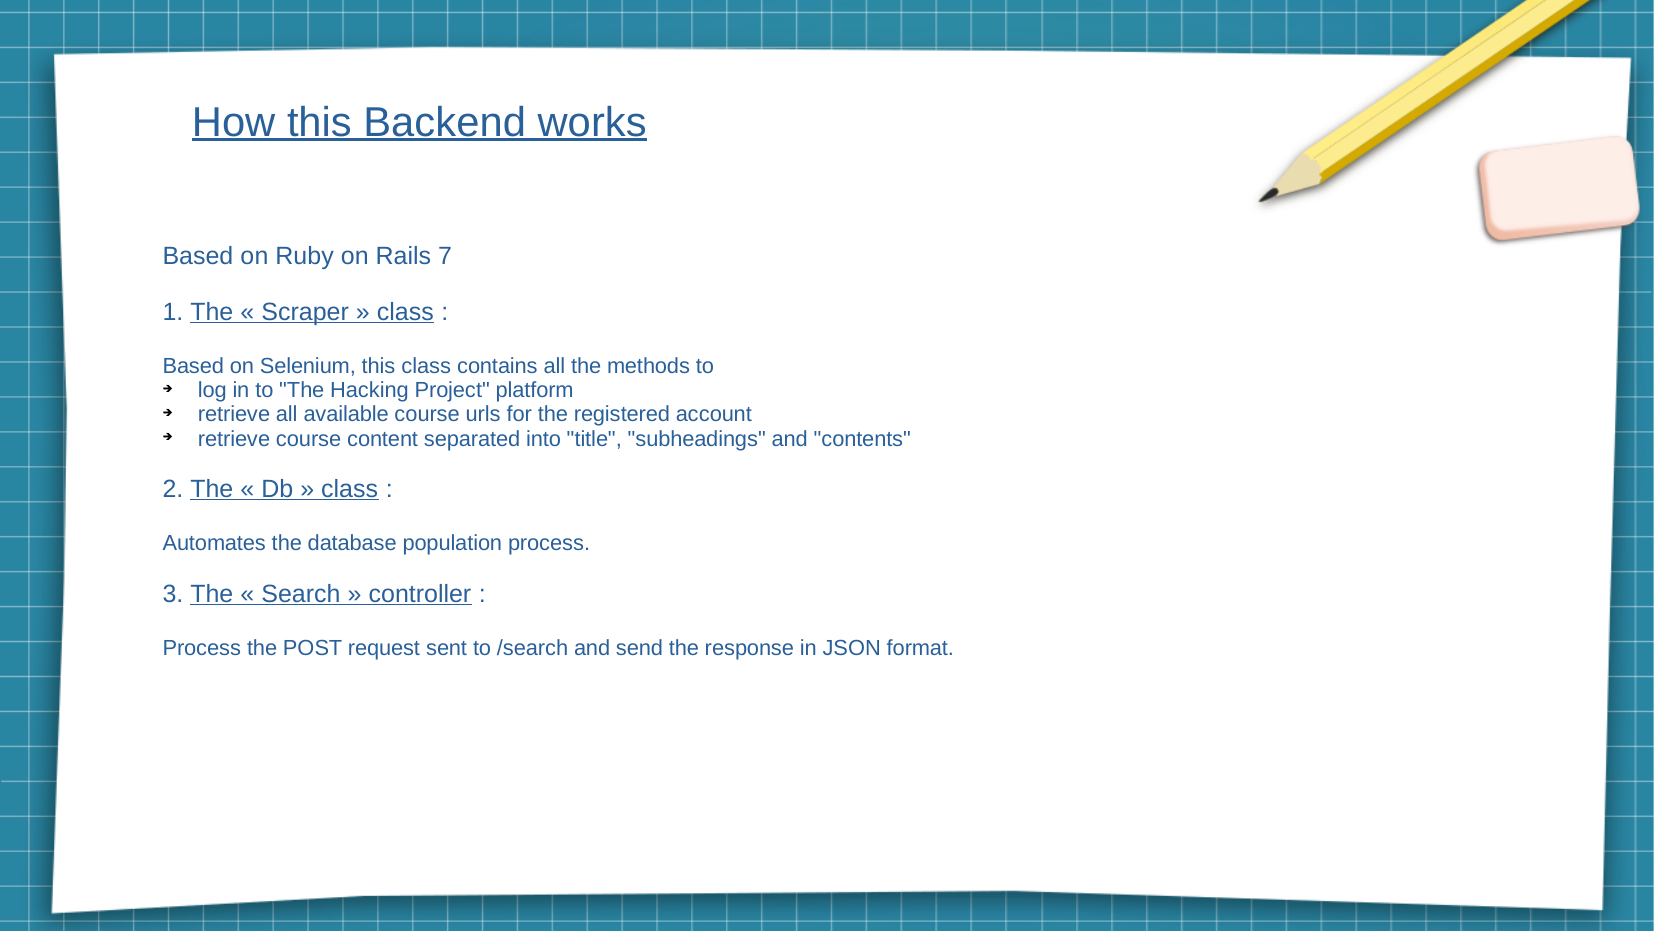

How this Backend works
Based on Ruby on Rails 7
1. The « Scraper » class :
Based on Selenium, this class contains all the methods to
log in to "The Hacking Project" platform
retrieve all available course urls for the registered account
retrieve course content separated into "title", "subheadings" and "contents"
2. The « Db » class :
Automates the database population process.
3. The « Search » controller :
Process the POST request sent to /search and send the response in JSON format.